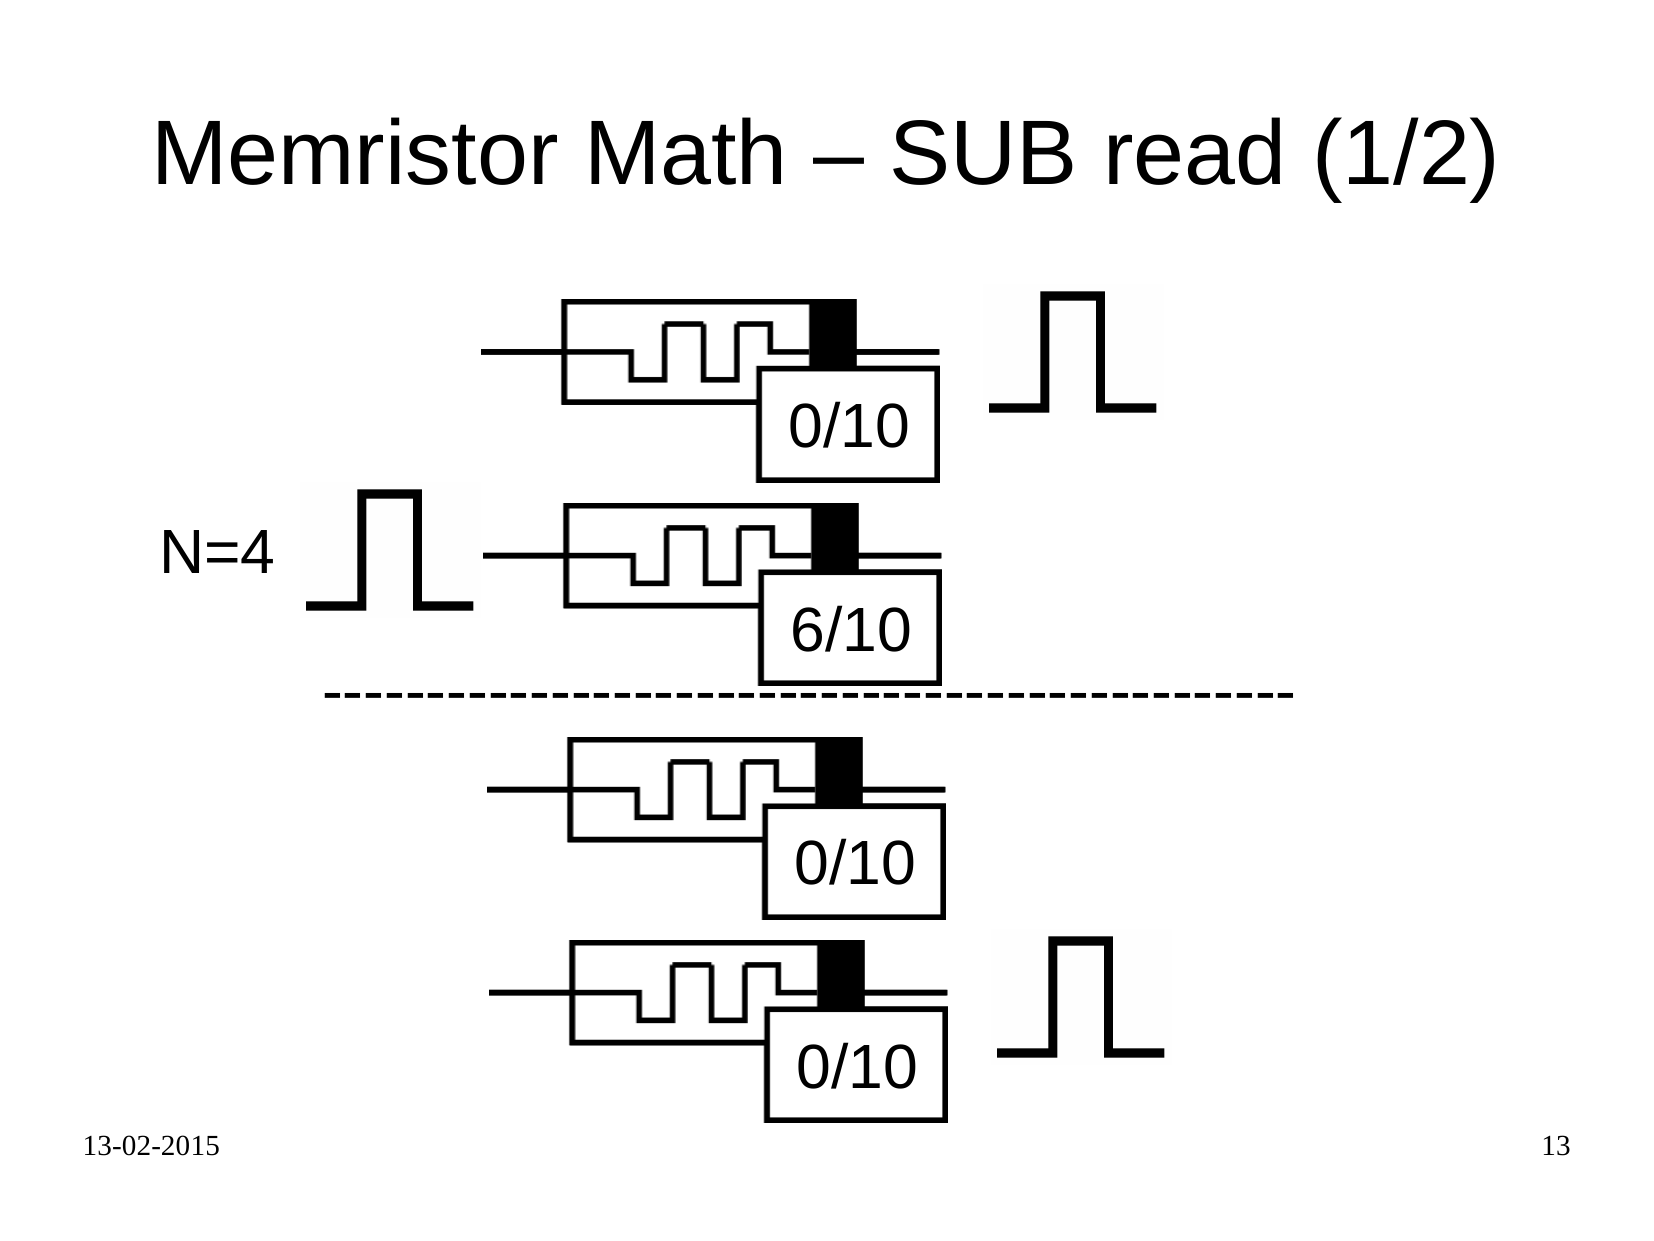

# Memristor Math – SUB read (1/2)
0/10
0/10
N=4
3/10
6/10
-----------------------------------------------
0/10
0/10
3/10
0/10
13-02-2015
13